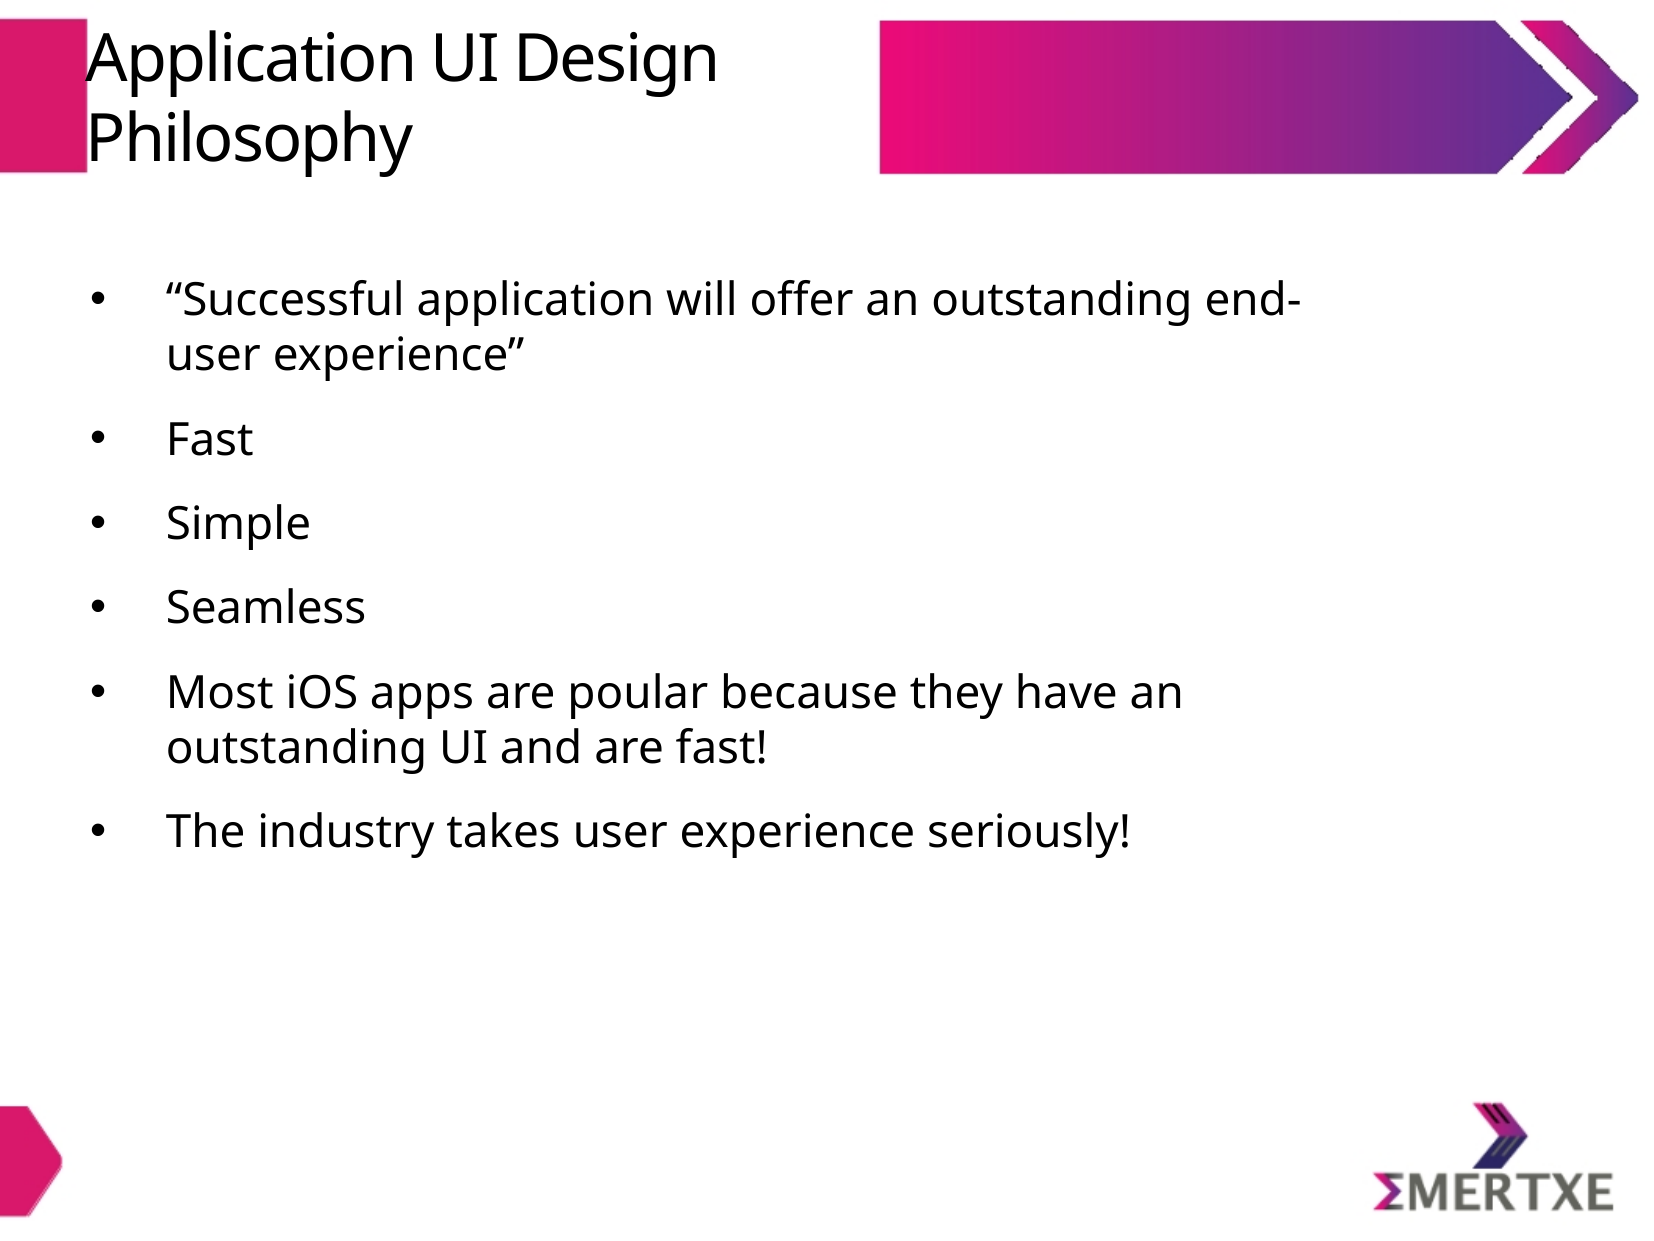

# Application UI Design Philosophy
“Successful application will offer an outstanding end-user experience”
Fast
Simple
Seamless
Most iOS apps are poular because they have an outstanding UI and are fast!
The industry takes user experience seriously!